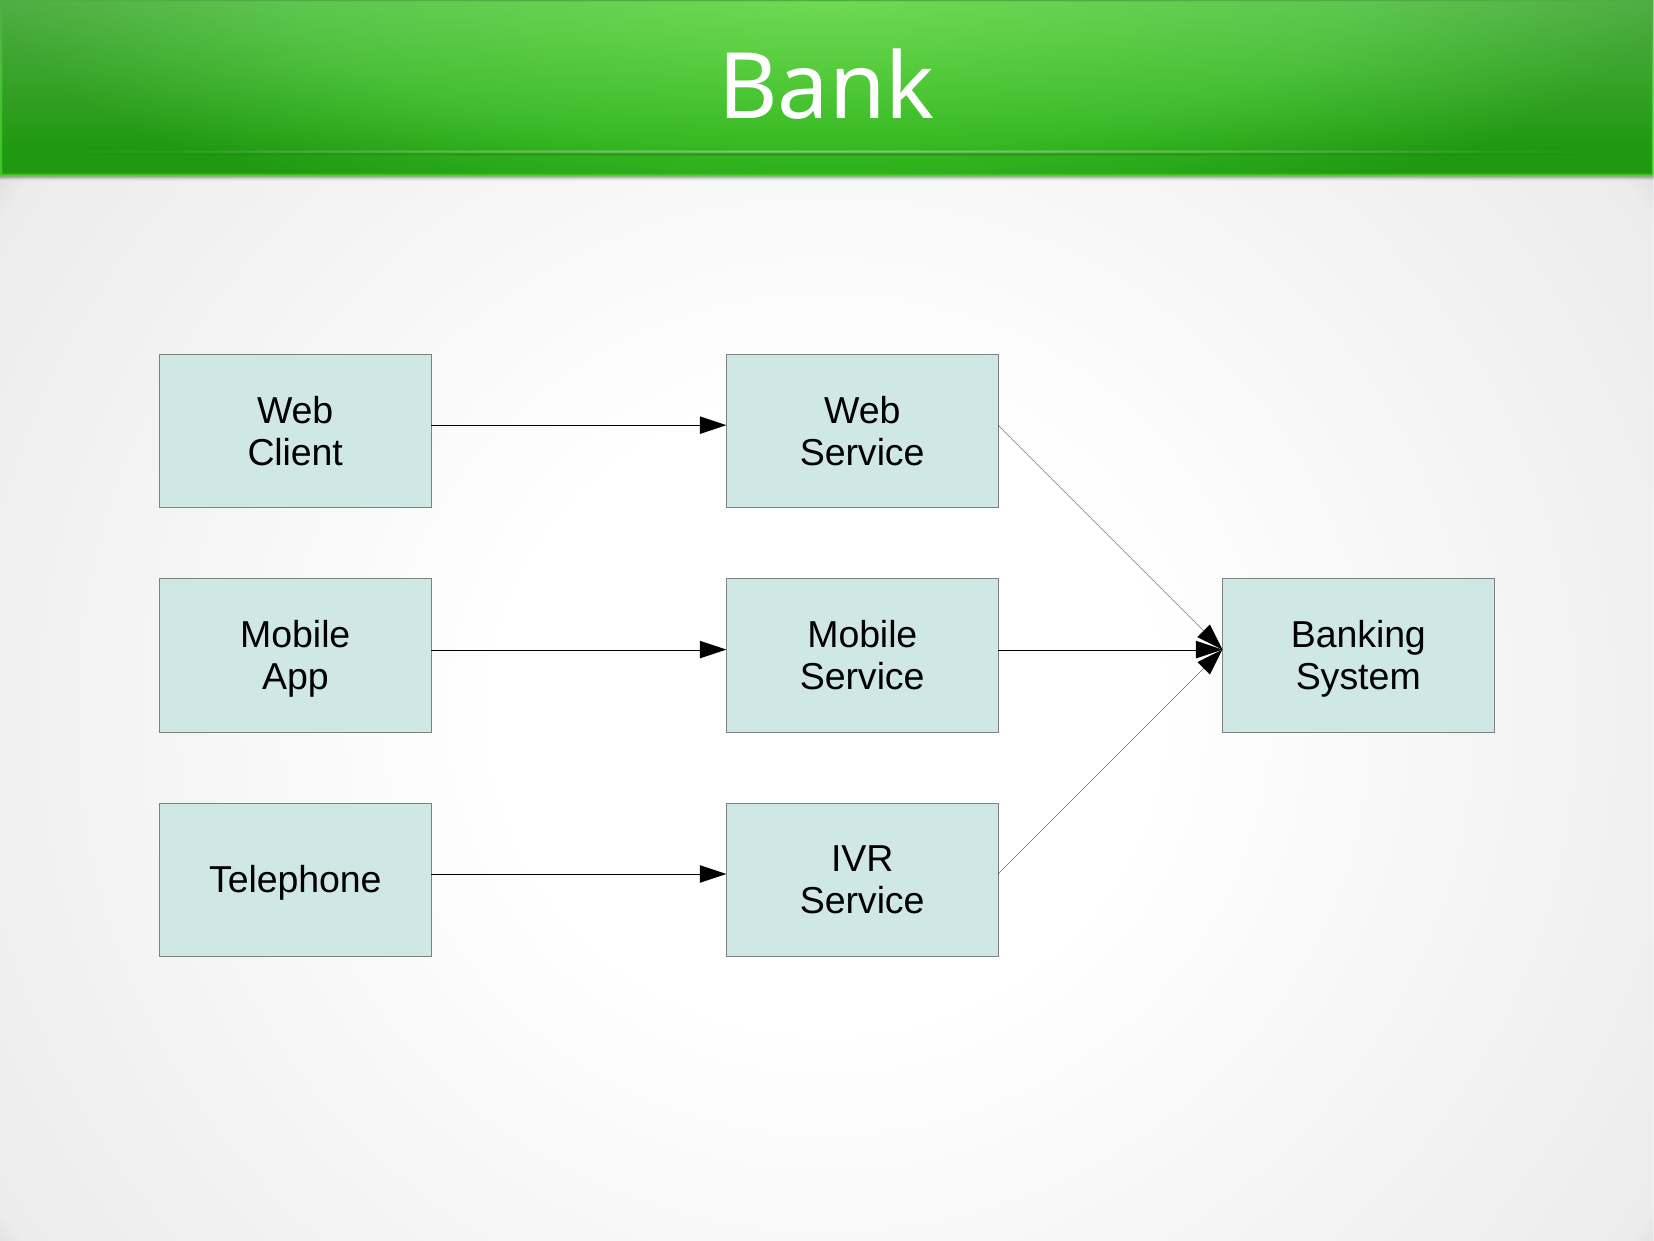

# Bank
Web
Client
Web
Service
Mobile
App
Mobile
Service
Banking
System
Telephone
IVR
Service